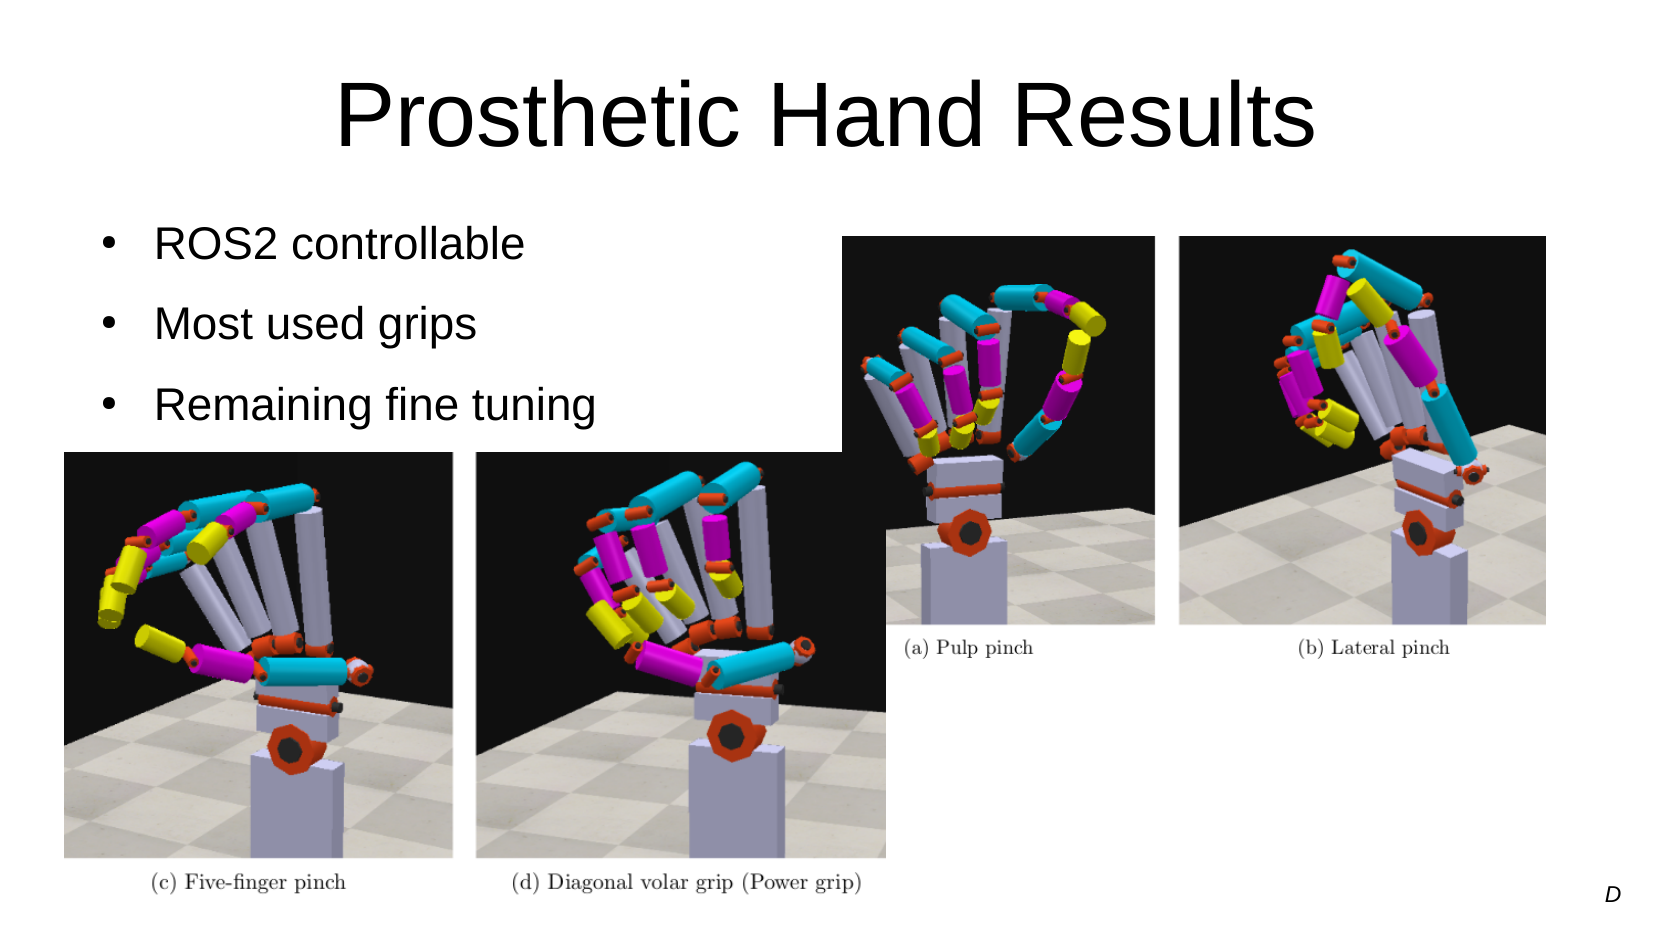

# Prosthetic Hand Results
ROS2 controllable
Most used grips
Remaining fine tuning
D